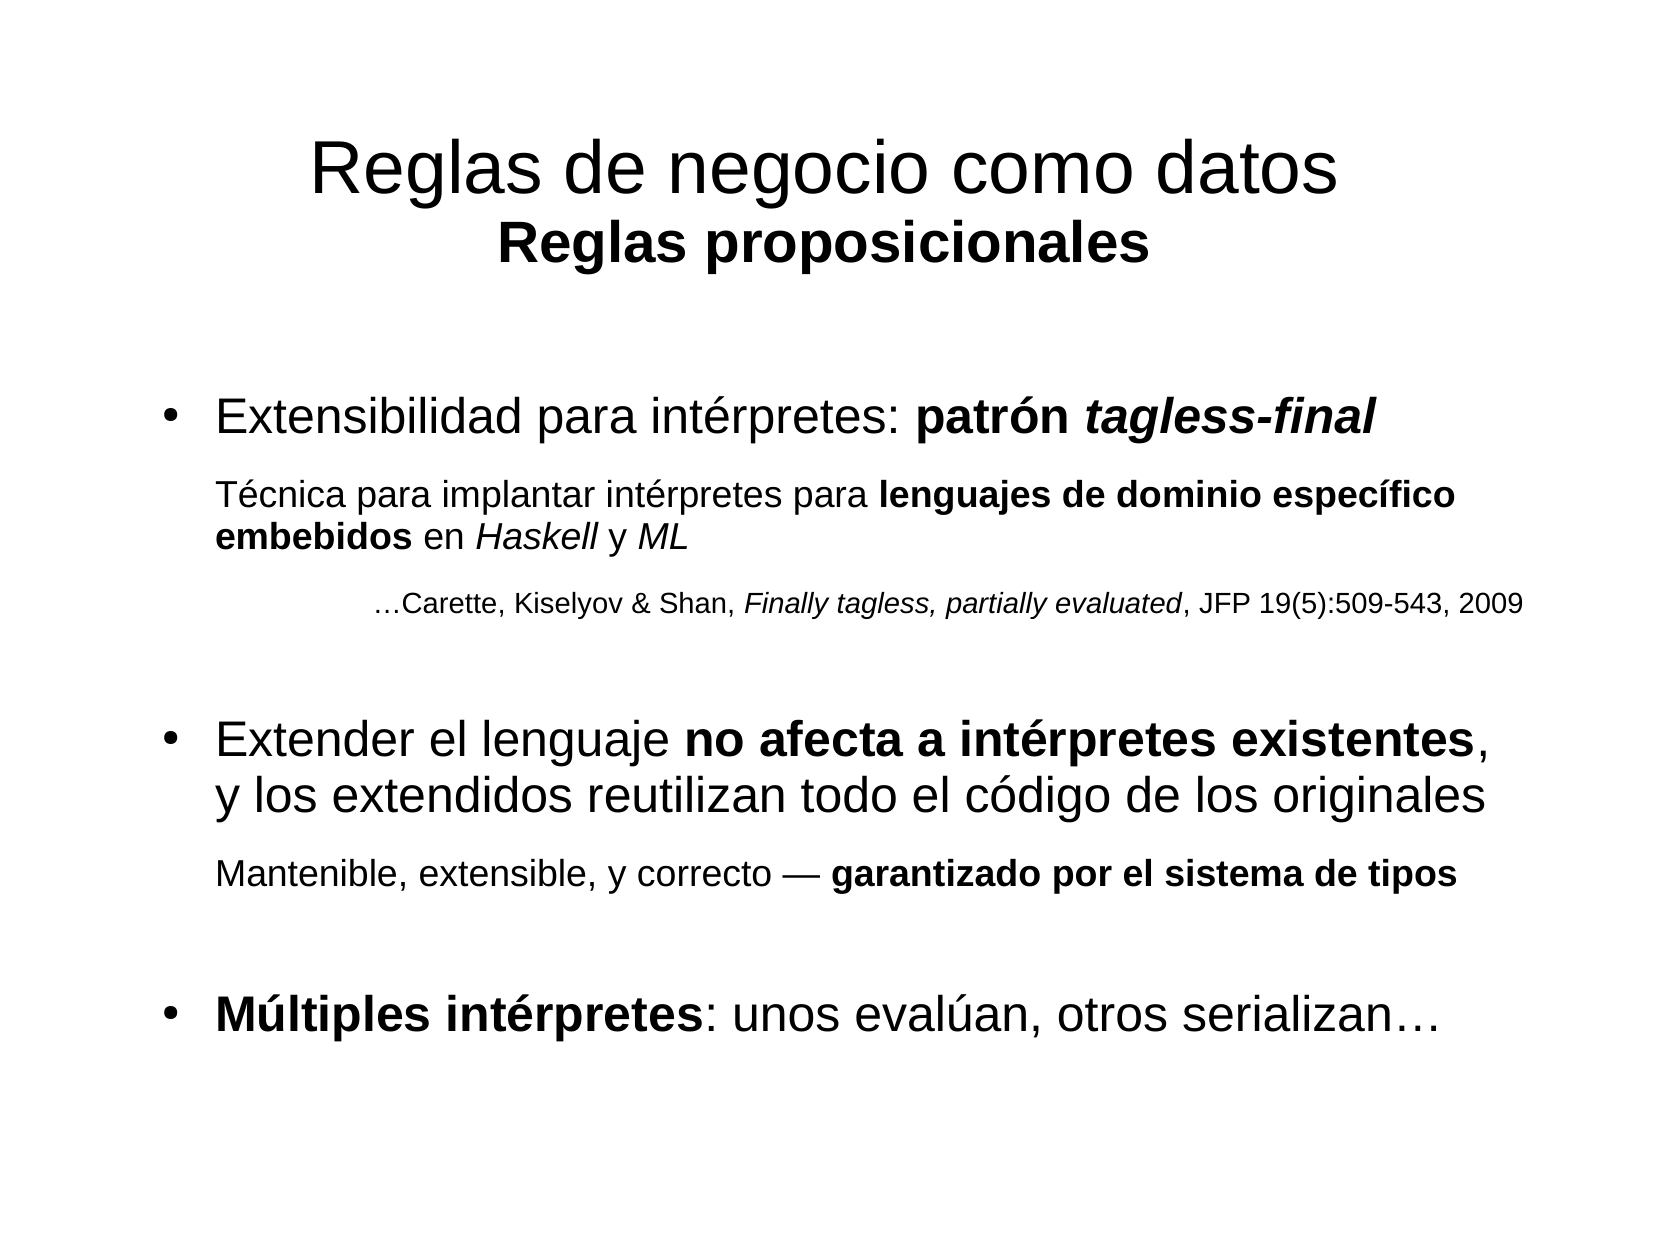

# Reglas de negocio como datos Reglas proposicionales
Extensibilidad para intérpretes: patrón tagless-final
Técnica para implantar intérpretes para lenguajes de dominio específico embebidos en Haskell y ML
…Carette, Kiselyov & Shan, Finally tagless, partially evaluated, JFP 19(5):509-543, 2009
Extender el lenguaje no afecta a intérpretes existentes, y los extendidos reutilizan todo el código de los originales
Mantenible, extensible, y correcto — garantizado por el sistema de tipos
Múltiples intérpretes: unos evalúan, otros serializan…